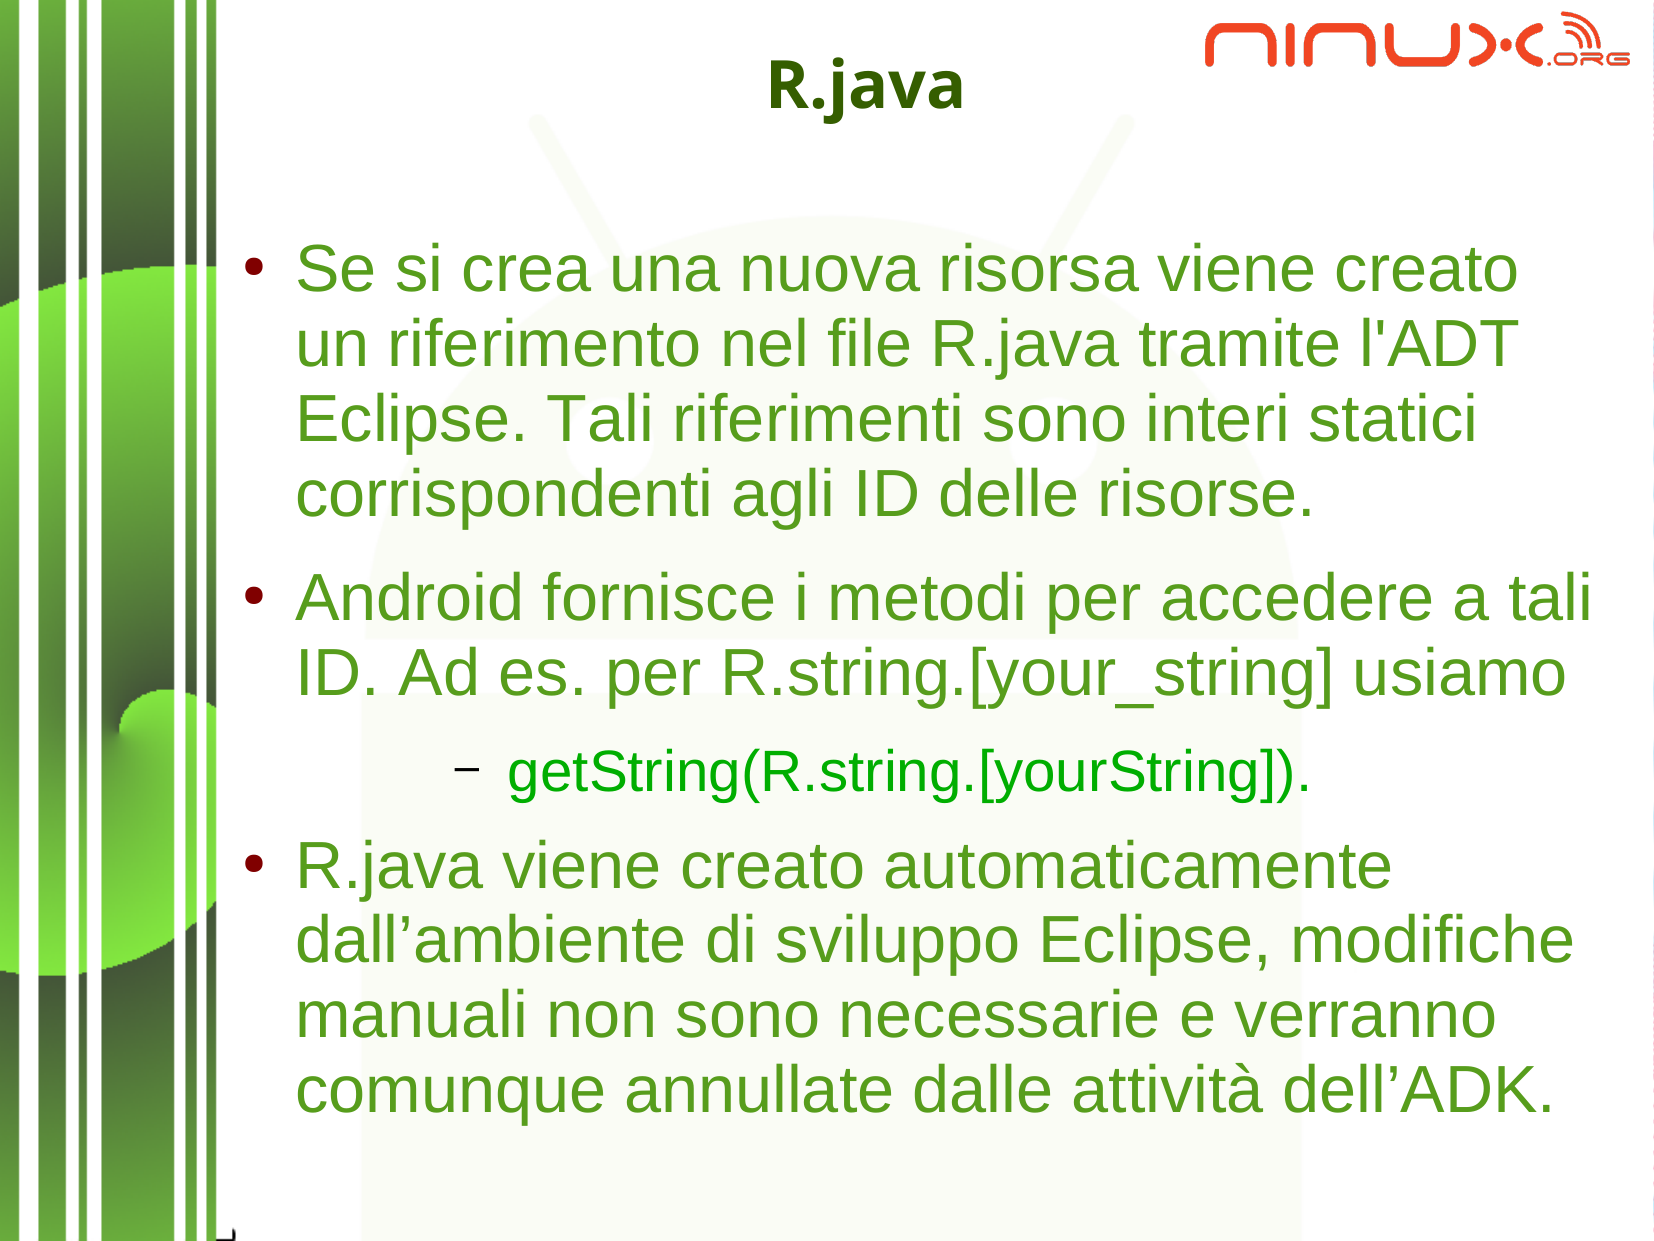

# R.java
Se si crea una nuova risorsa viene creato un riferimento nel file R.java tramite l'ADT Eclipse. Tali riferimenti sono interi statici corrispondenti agli ID delle risorse.
Android fornisce i metodi per accedere a tali ID. Ad es. per R.string.[your_string] usiamo
getString(R.string.[yourString]).
R.java viene creato automaticamente dall’ambiente di sviluppo Eclipse, modifiche manuali non sono necessarie e verranno comunque annullate dalle attività dell’ADK.